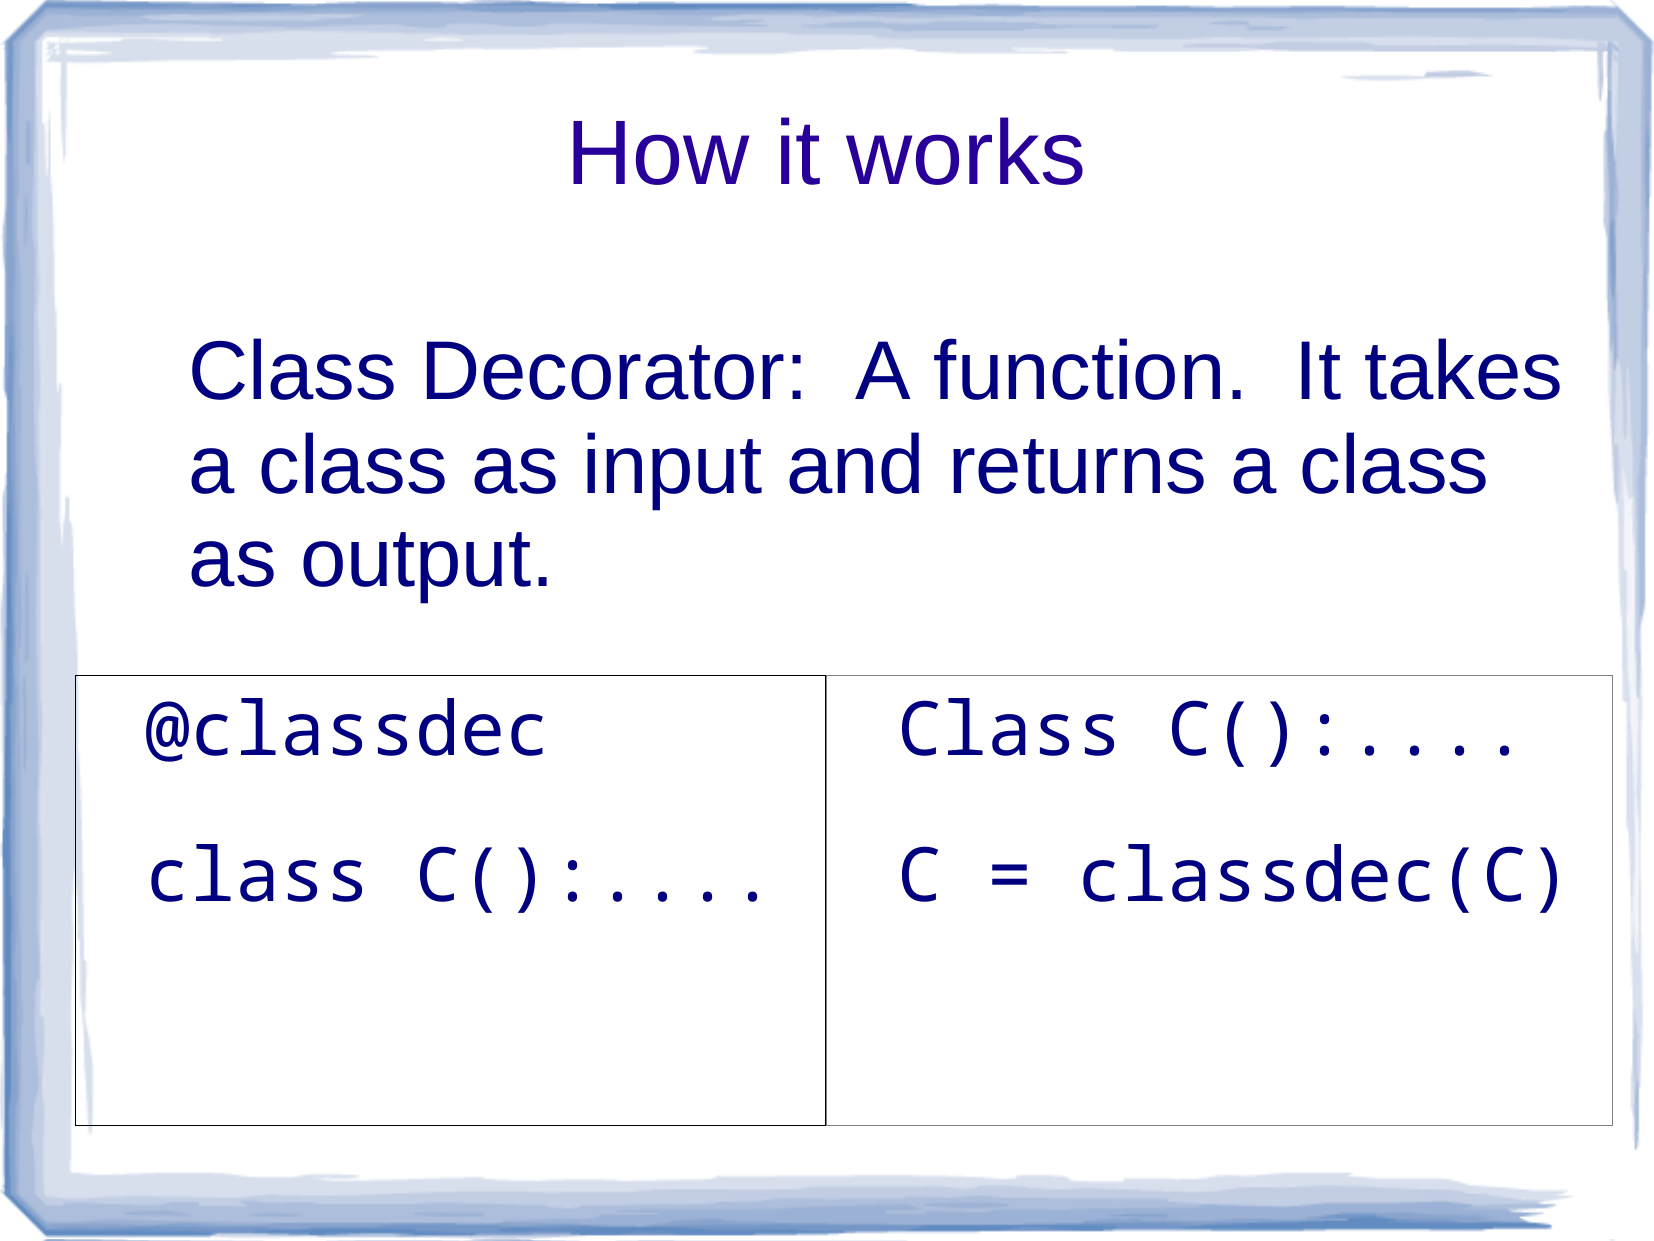

# How it works
Class Decorator: A function. It takes a class as input and returns a class as output.
@classdec
class C():....
Class C():....
C = classdec(C)